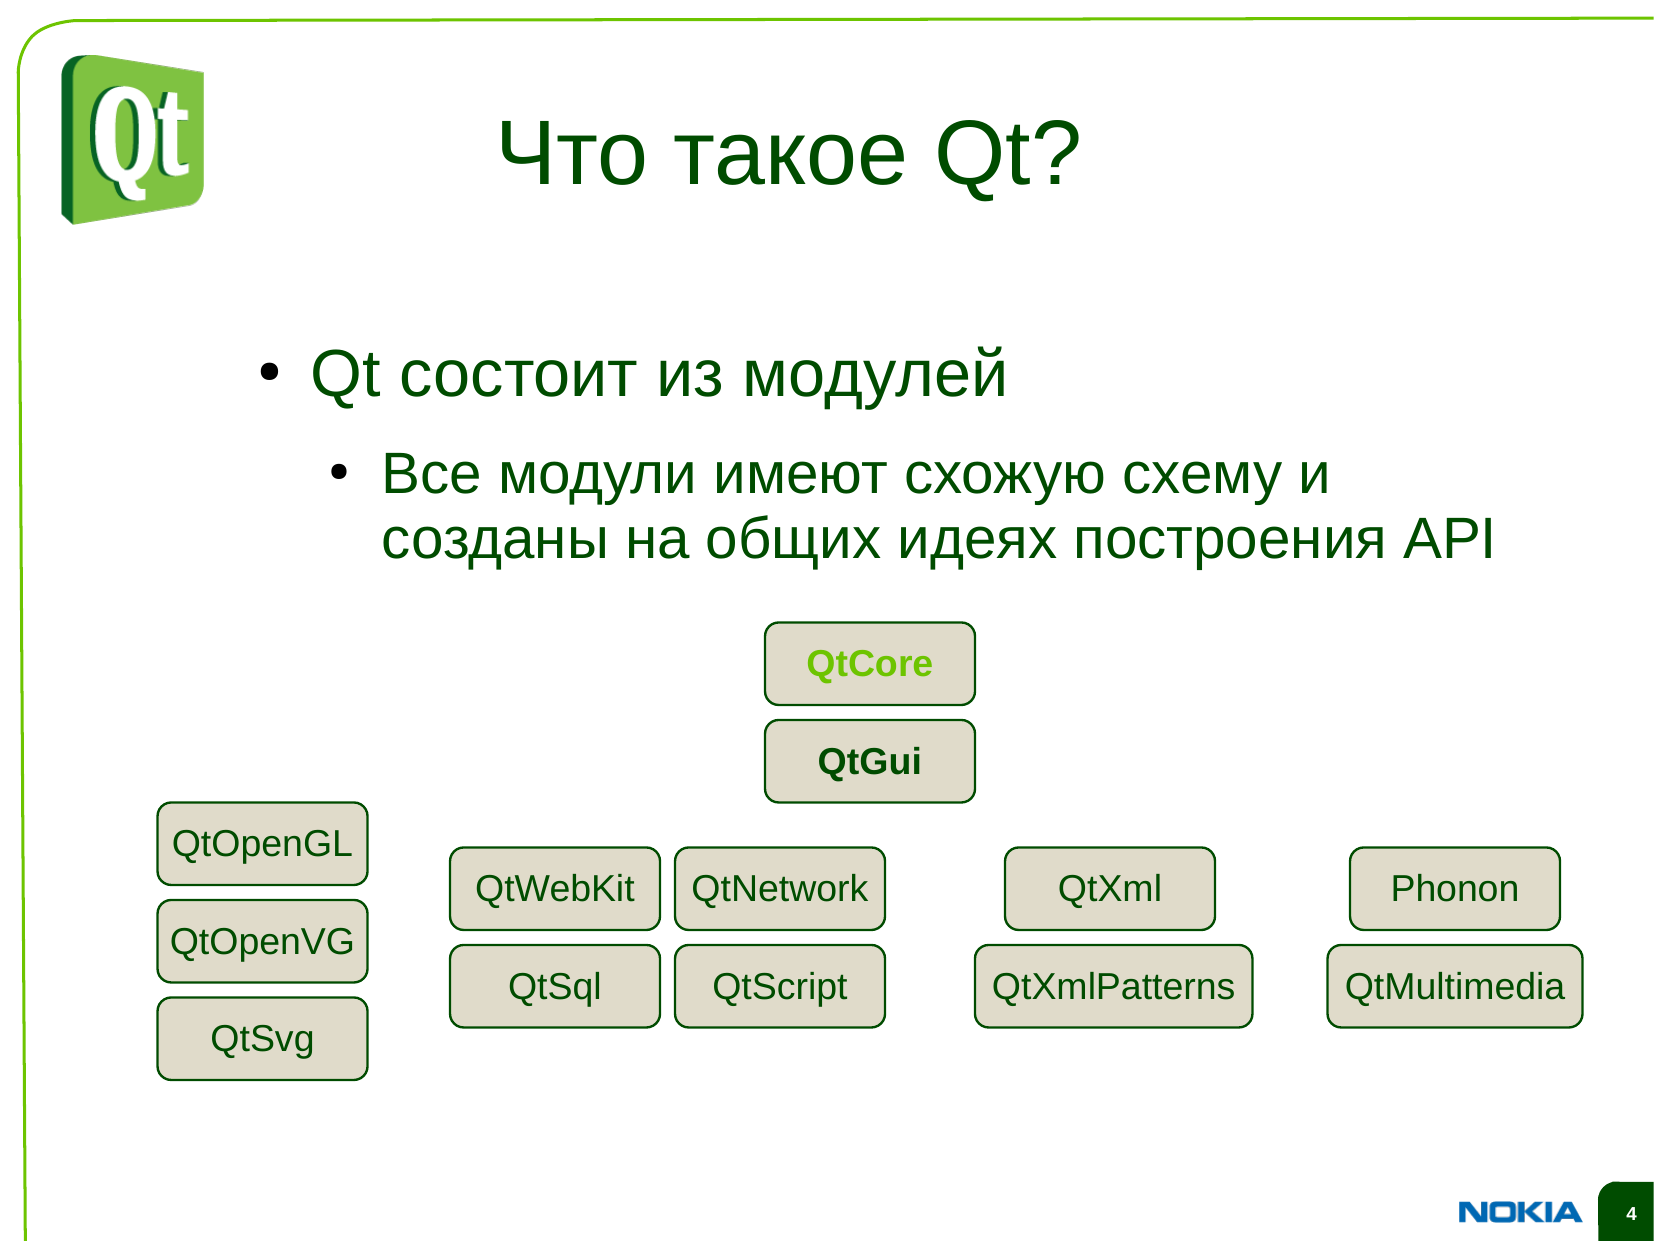

# Что такое Qt?
Qt состоит из модулей
Все модули имеют схожую схему и созданы на общих идеях построения API
QtCore
QtGui
QtOpenGL
QtWebKit
QtNetwork
QtXml
Phonon
QtOpenVG
QtSql
QtScript
QtXmlPatterns
QtMultimedia
QtSvg